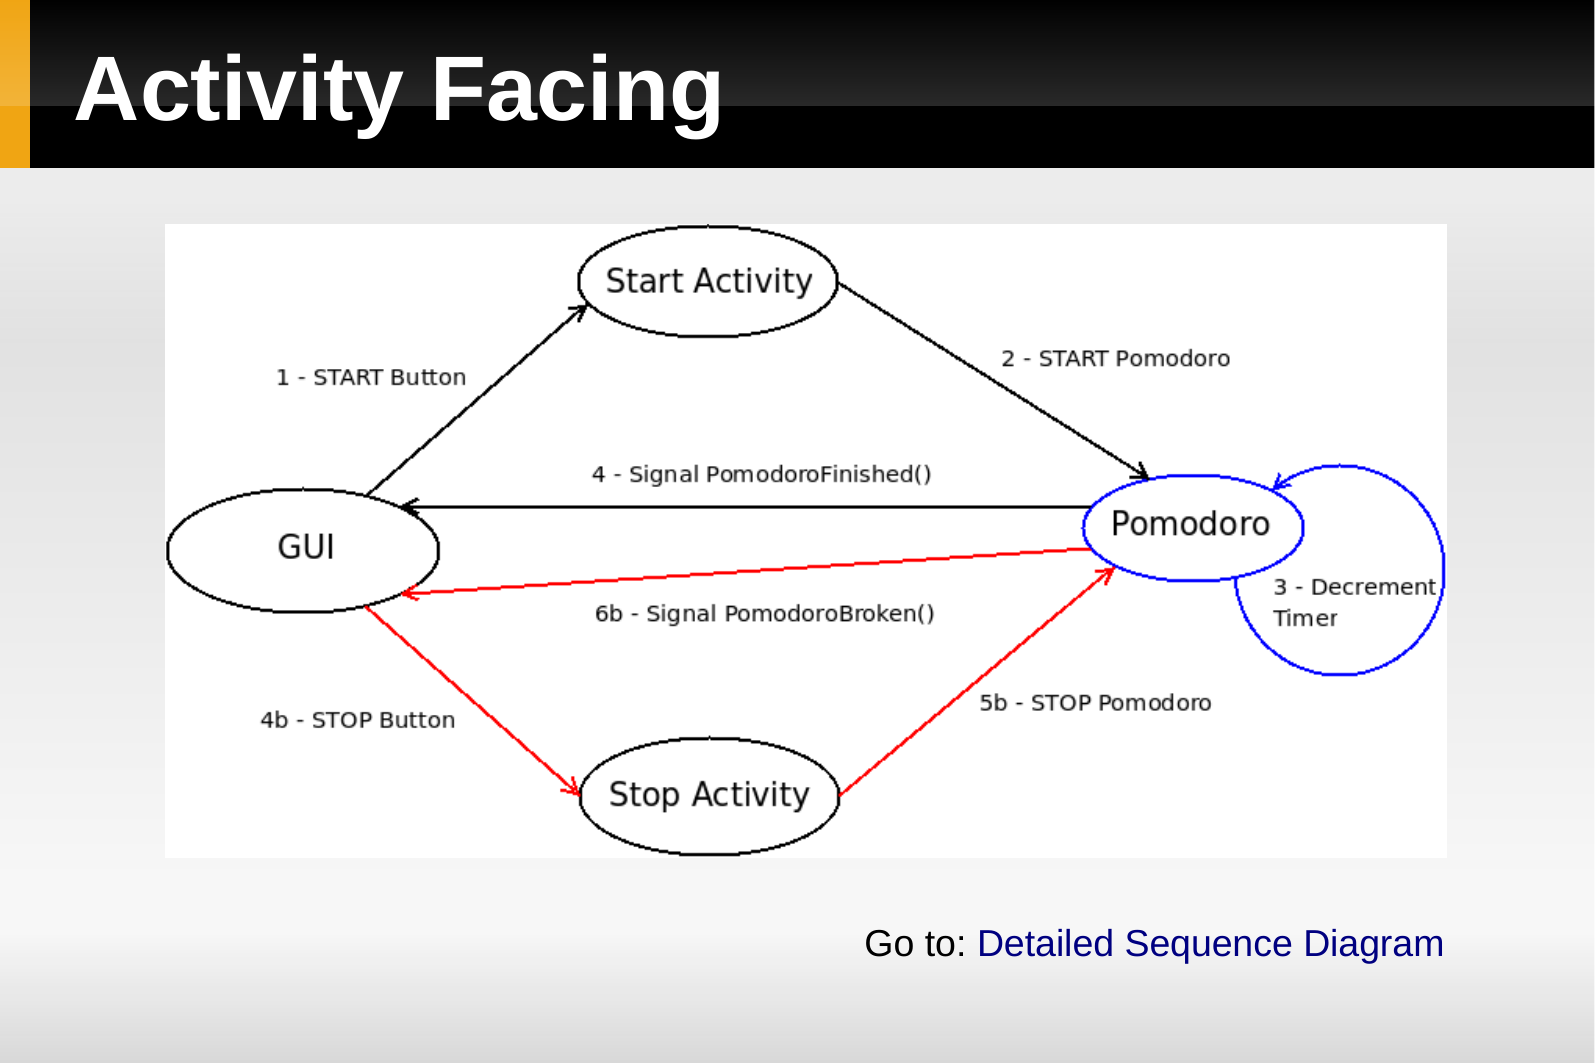

# Activity Facing
Go to: Detailed Sequence Diagram